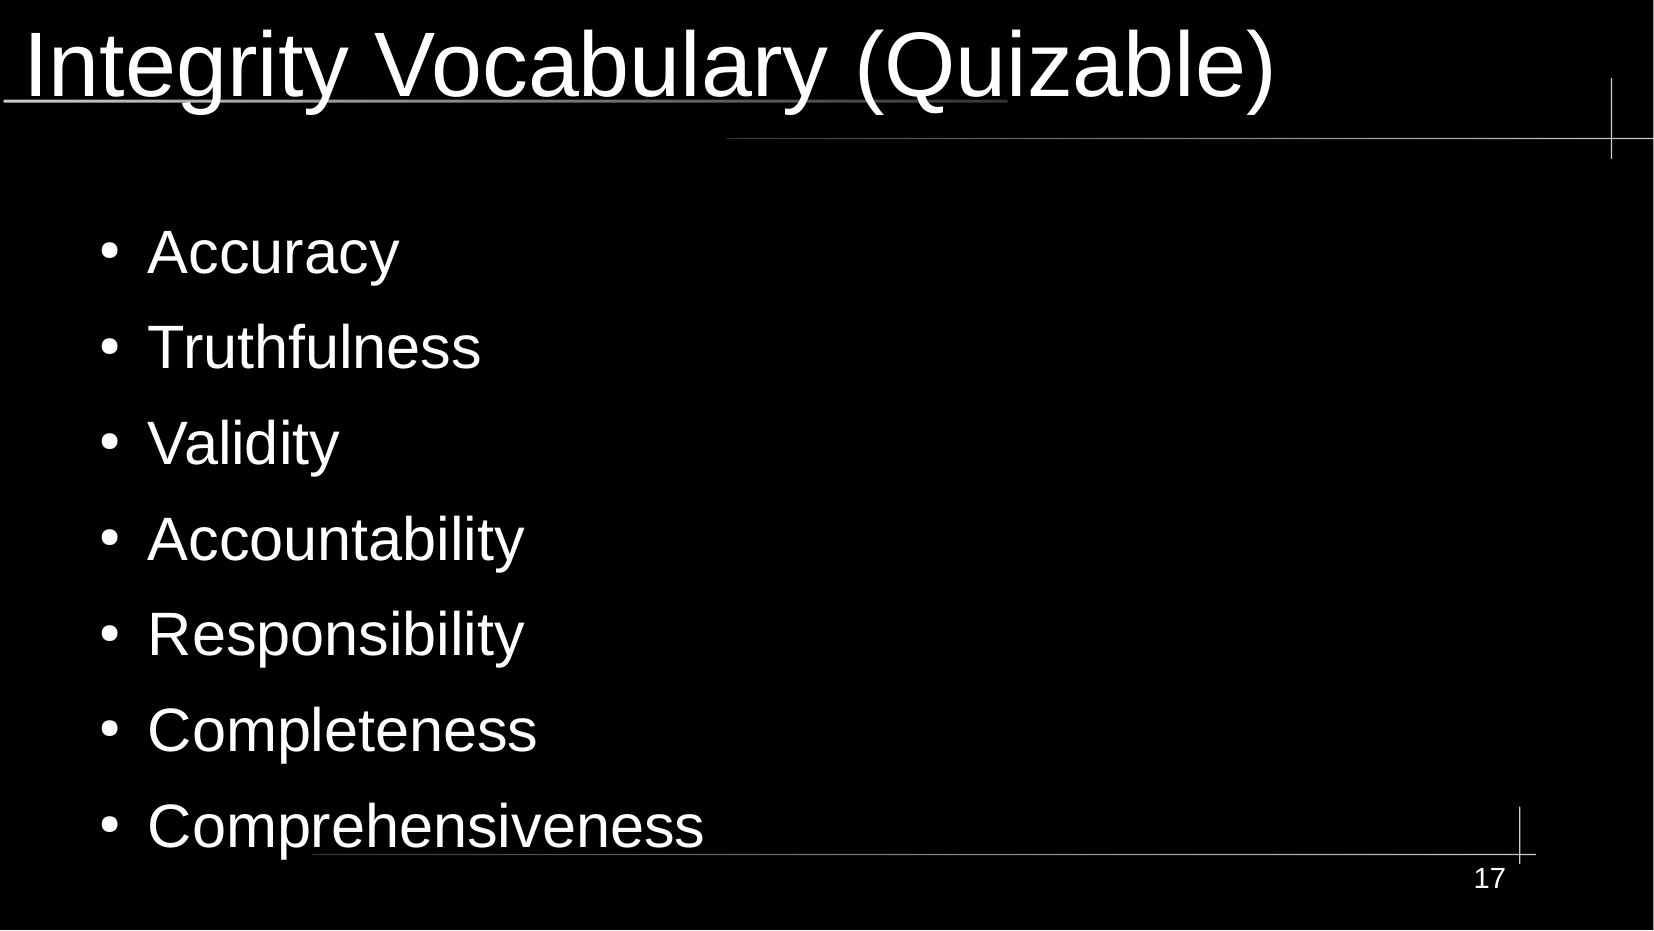

# Integrity Vocabulary (Quizable)
Accuracy
Truthfulness
Validity
Accountability
Responsibility
Completeness
Comprehensiveness
17